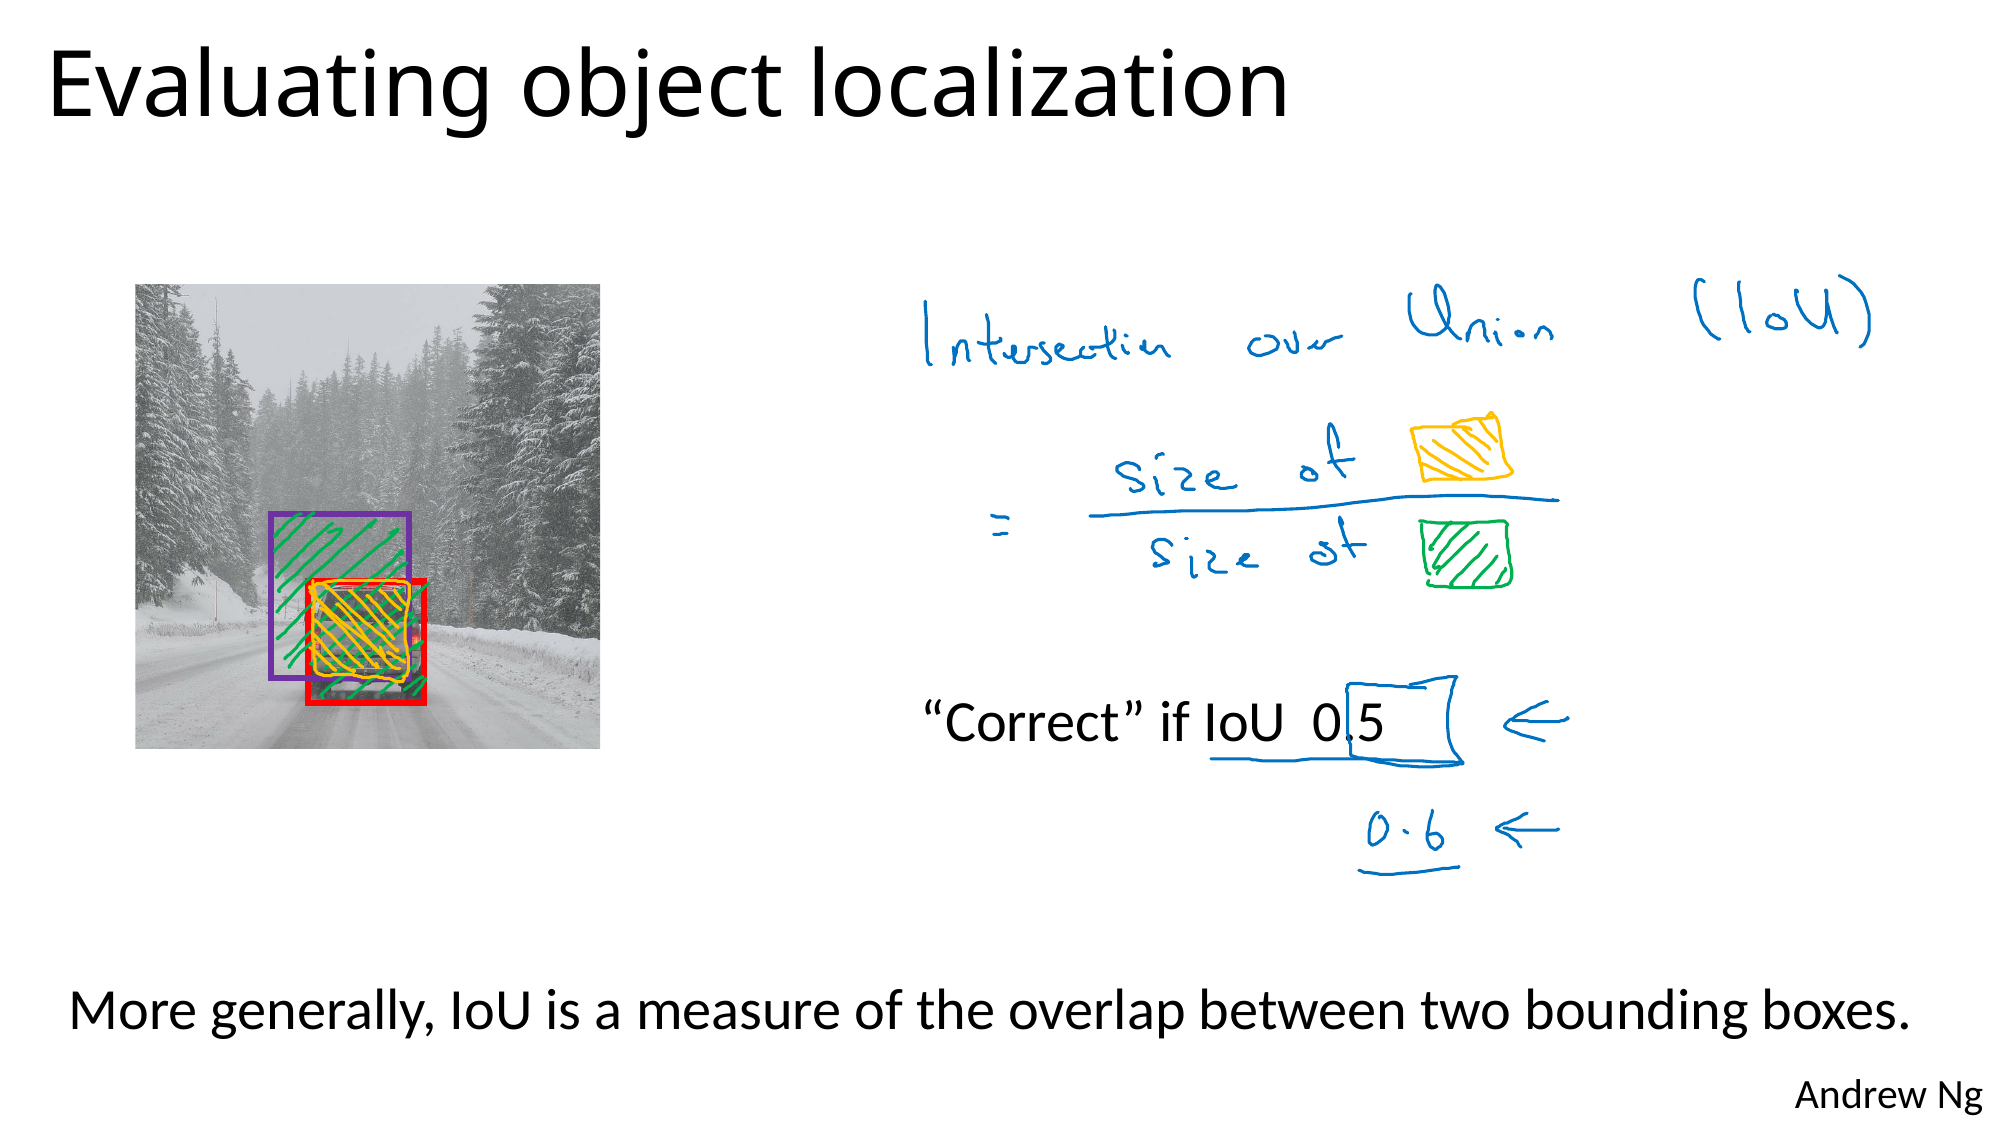

# Evaluating object localization
“Correct” if IoU 0.5
More generally, IoU is a measure of the overlap between two bounding boxes.